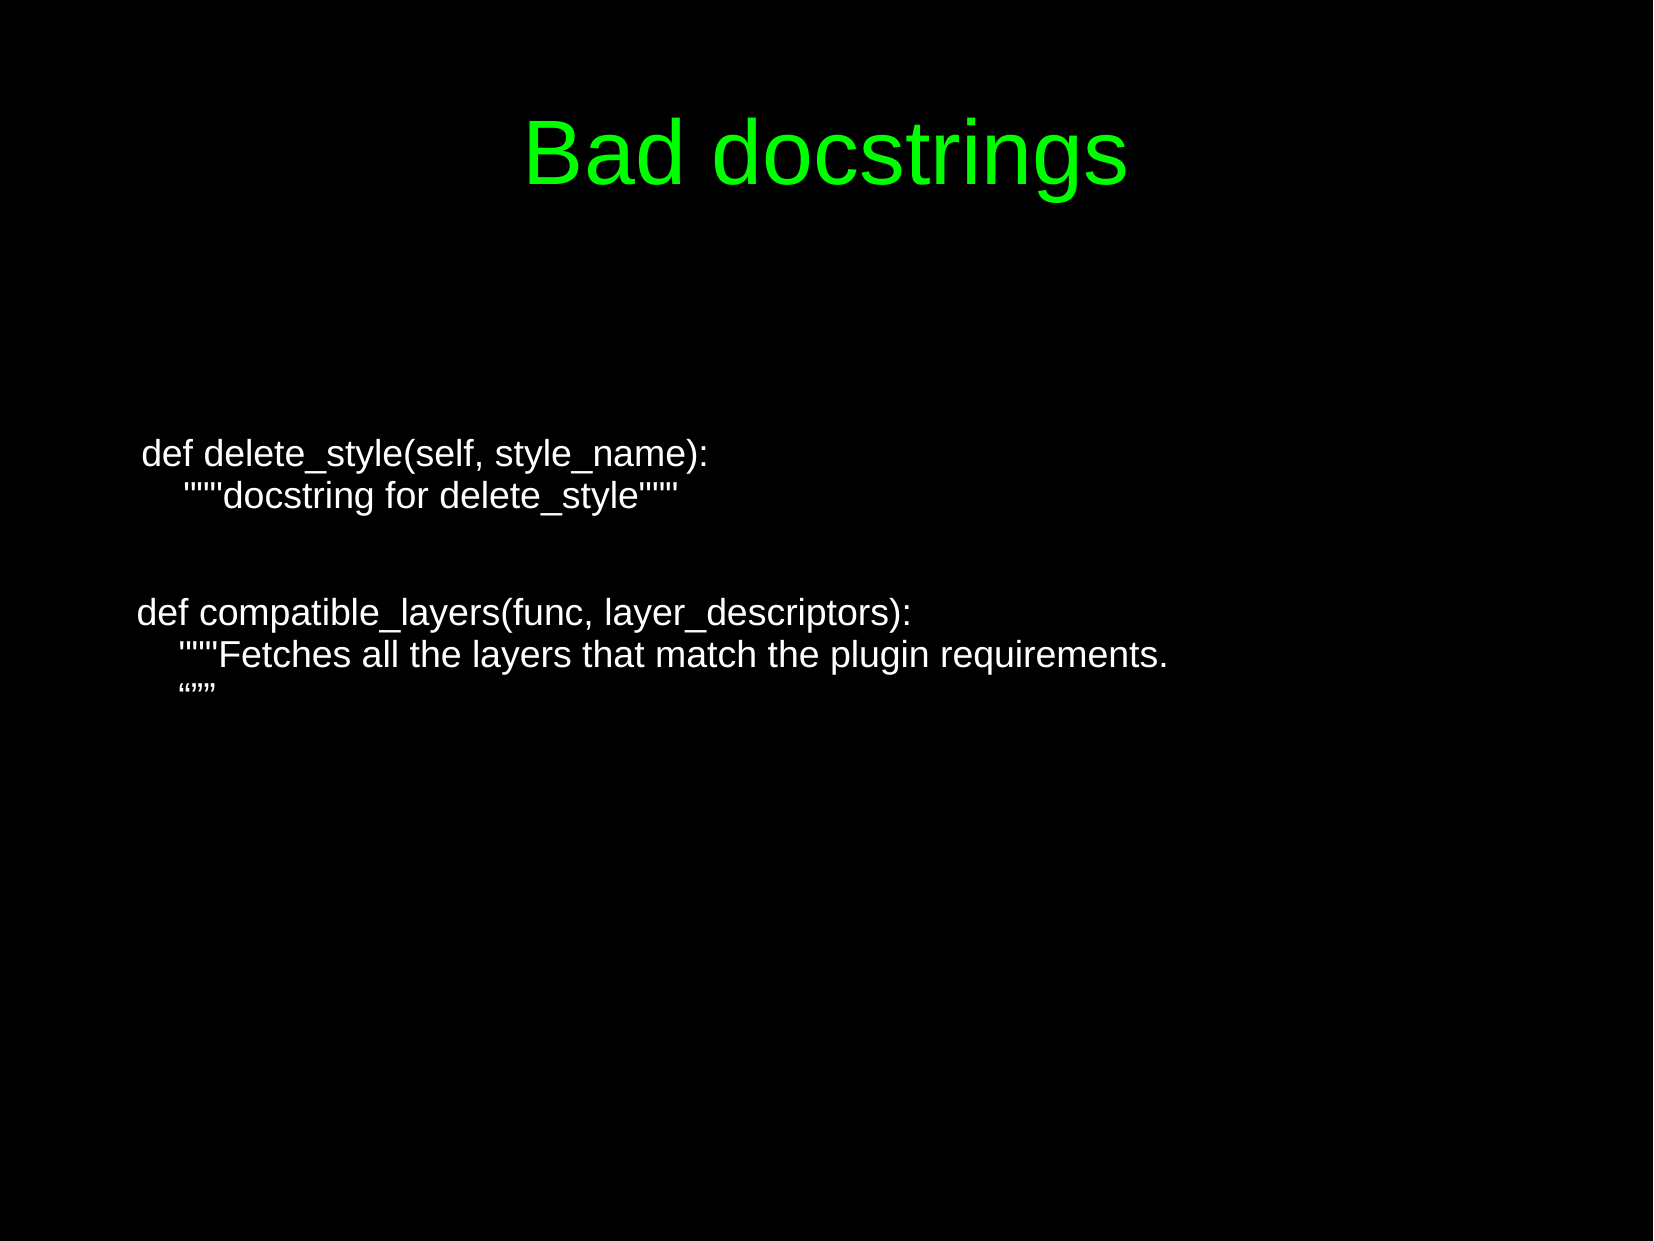

# Bad docstrings
def delete_style(self, style_name):
 """docstring for delete_style"""
def compatible_layers(func, layer_descriptors):
 """Fetches all the layers that match the plugin requirements.
 “””